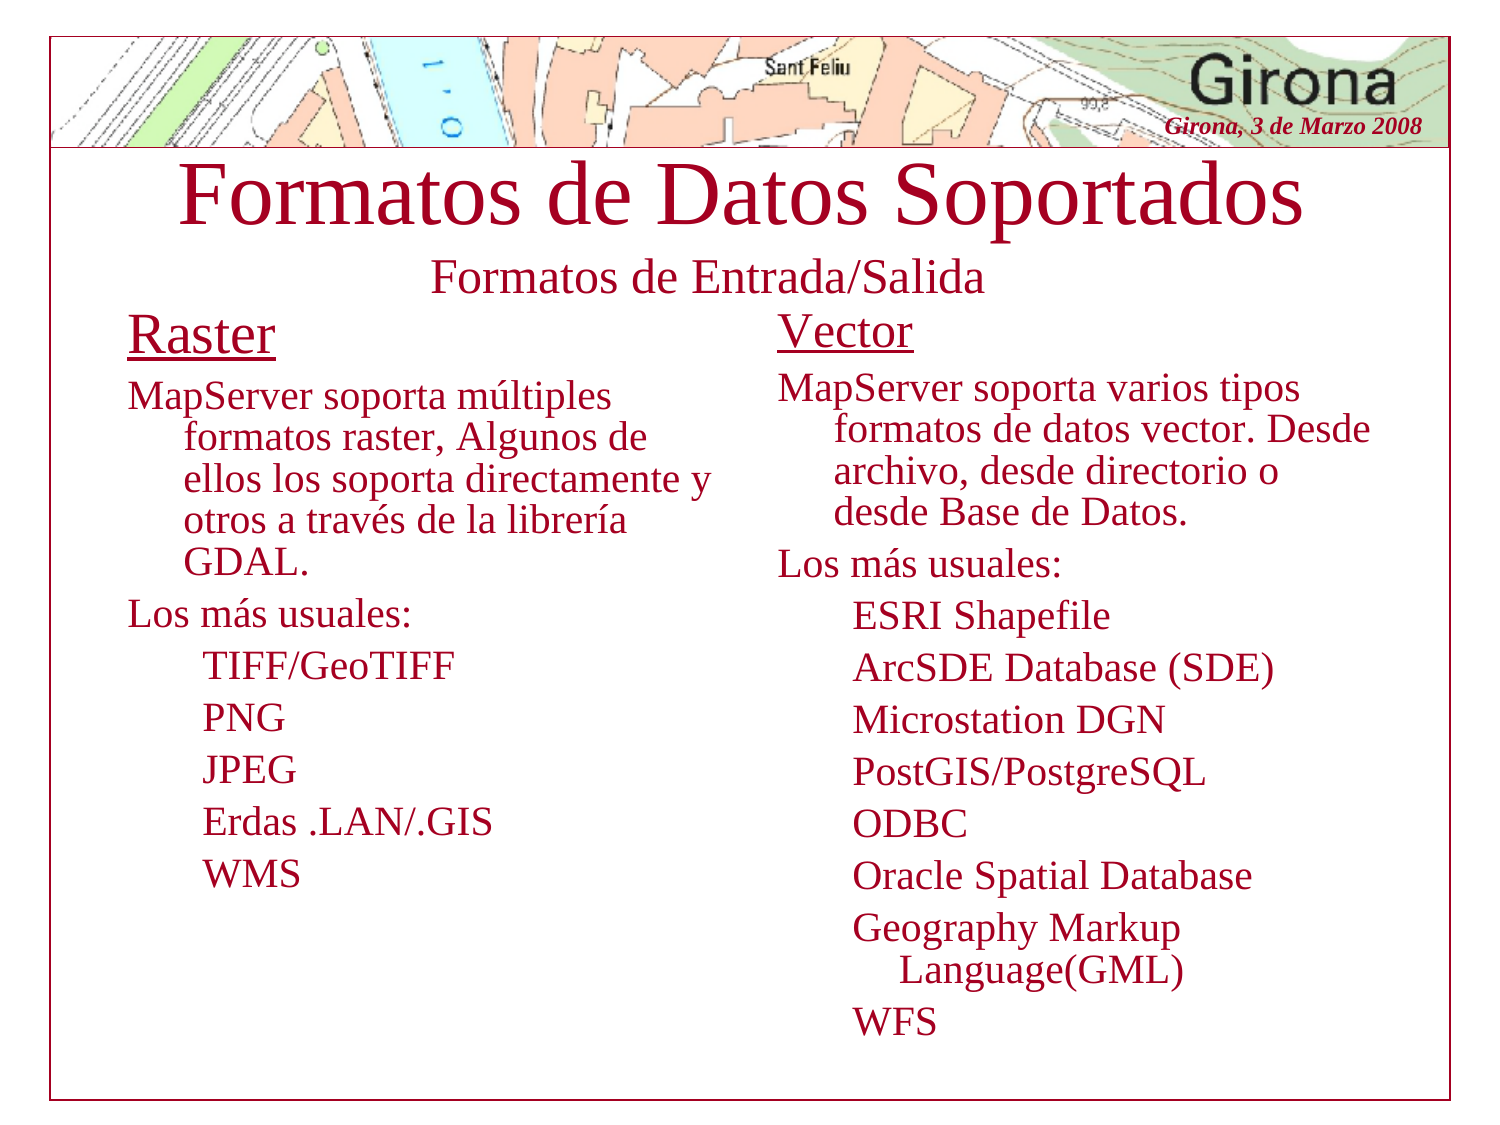

# Formatos de Datos Soportados
Formatos de Entrada/Salida
Raster
MapServer soporta múltiples formatos raster, Algunos de ellos los soporta directamente y otros a través de la librería GDAL.
Los más usuales:
TIFF/GeoTIFF
PNG
JPEG
Erdas .LAN/.GIS
WMS
Vector
MapServer soporta varios tipos formatos de datos vector. Desde archivo, desde directorio o desde Base de Datos.
Los más usuales:
ESRI Shapefile
ArcSDE Database (SDE)
Microstation DGN
PostGIS/PostgreSQL
ODBC
Oracle Spatial Database
Geography Markup Language(GML)
WFS